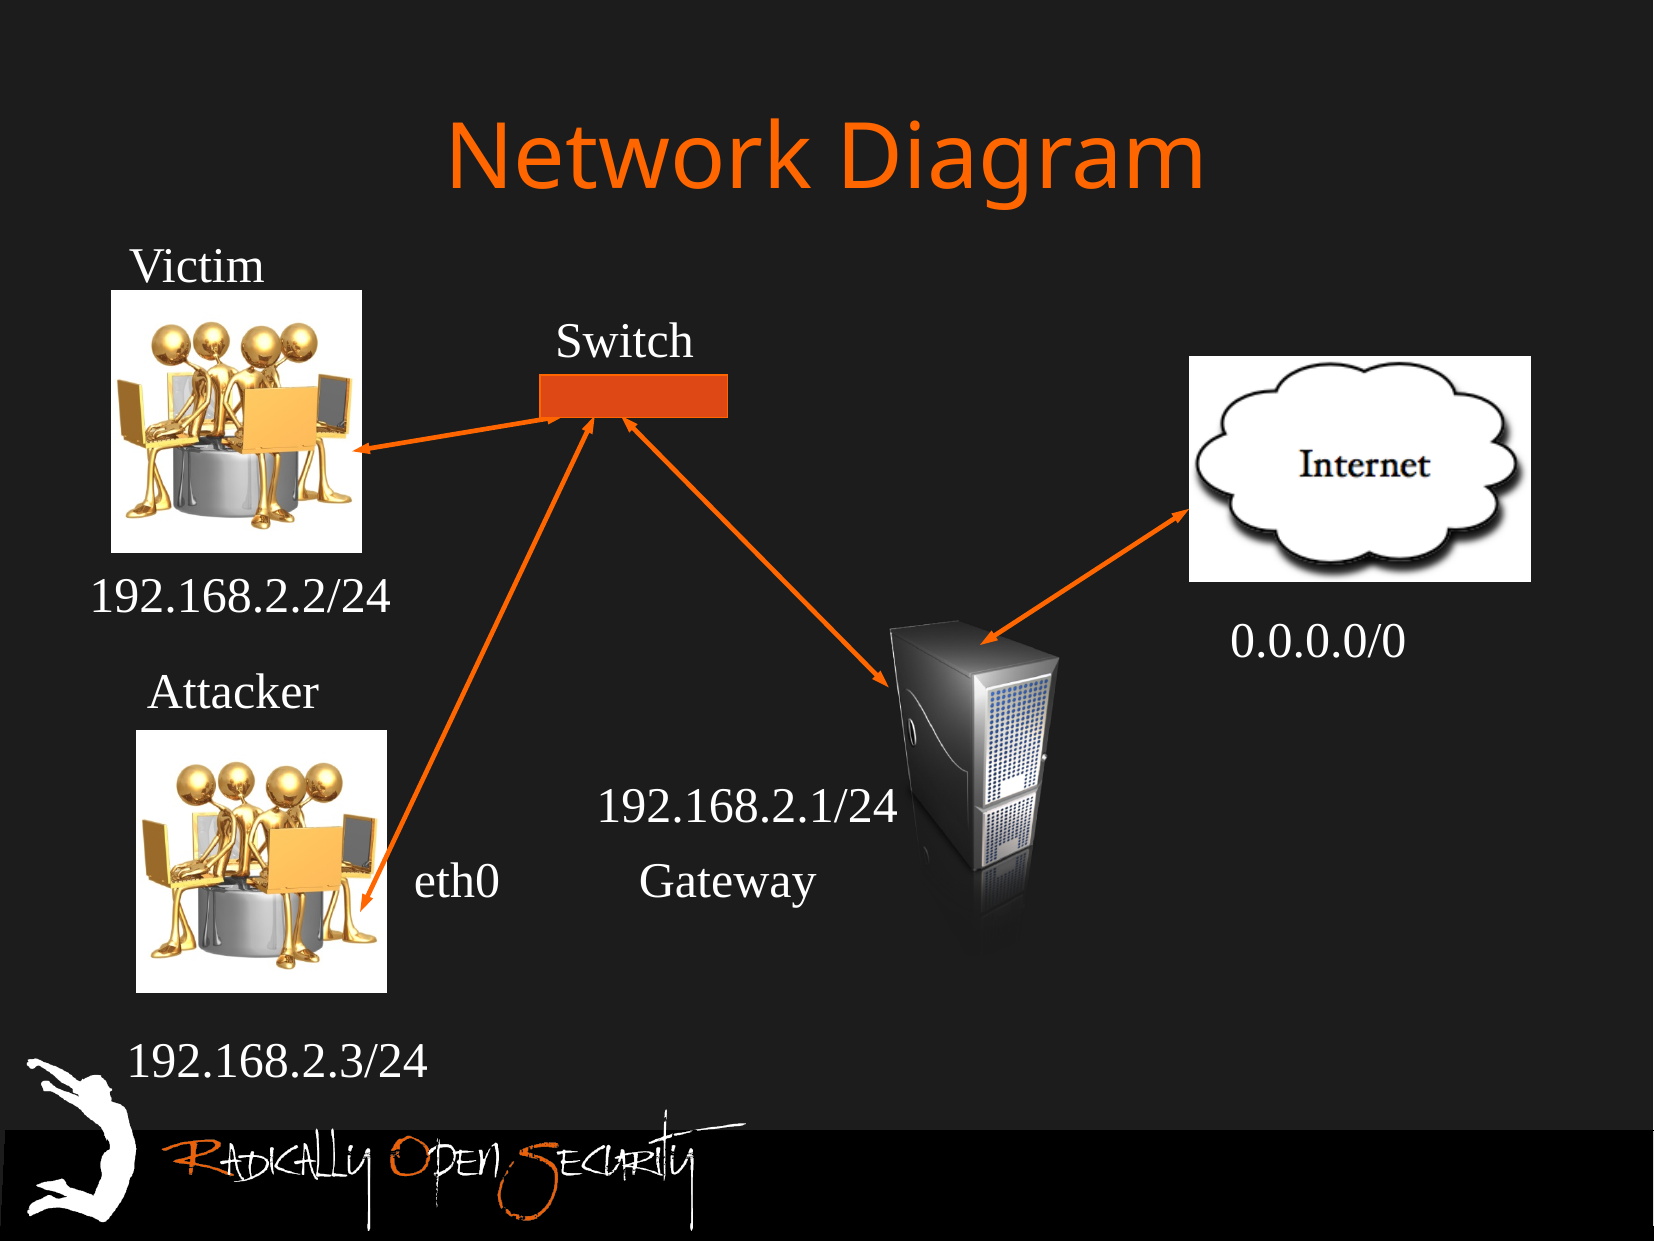

# Network Diagram
 Victim
Switch
 192.168.2.2/24
0.0.0.0/0
 Attacker
 192.168.2.1/24
 eth0
 Gateway
 192.168.2.3/24